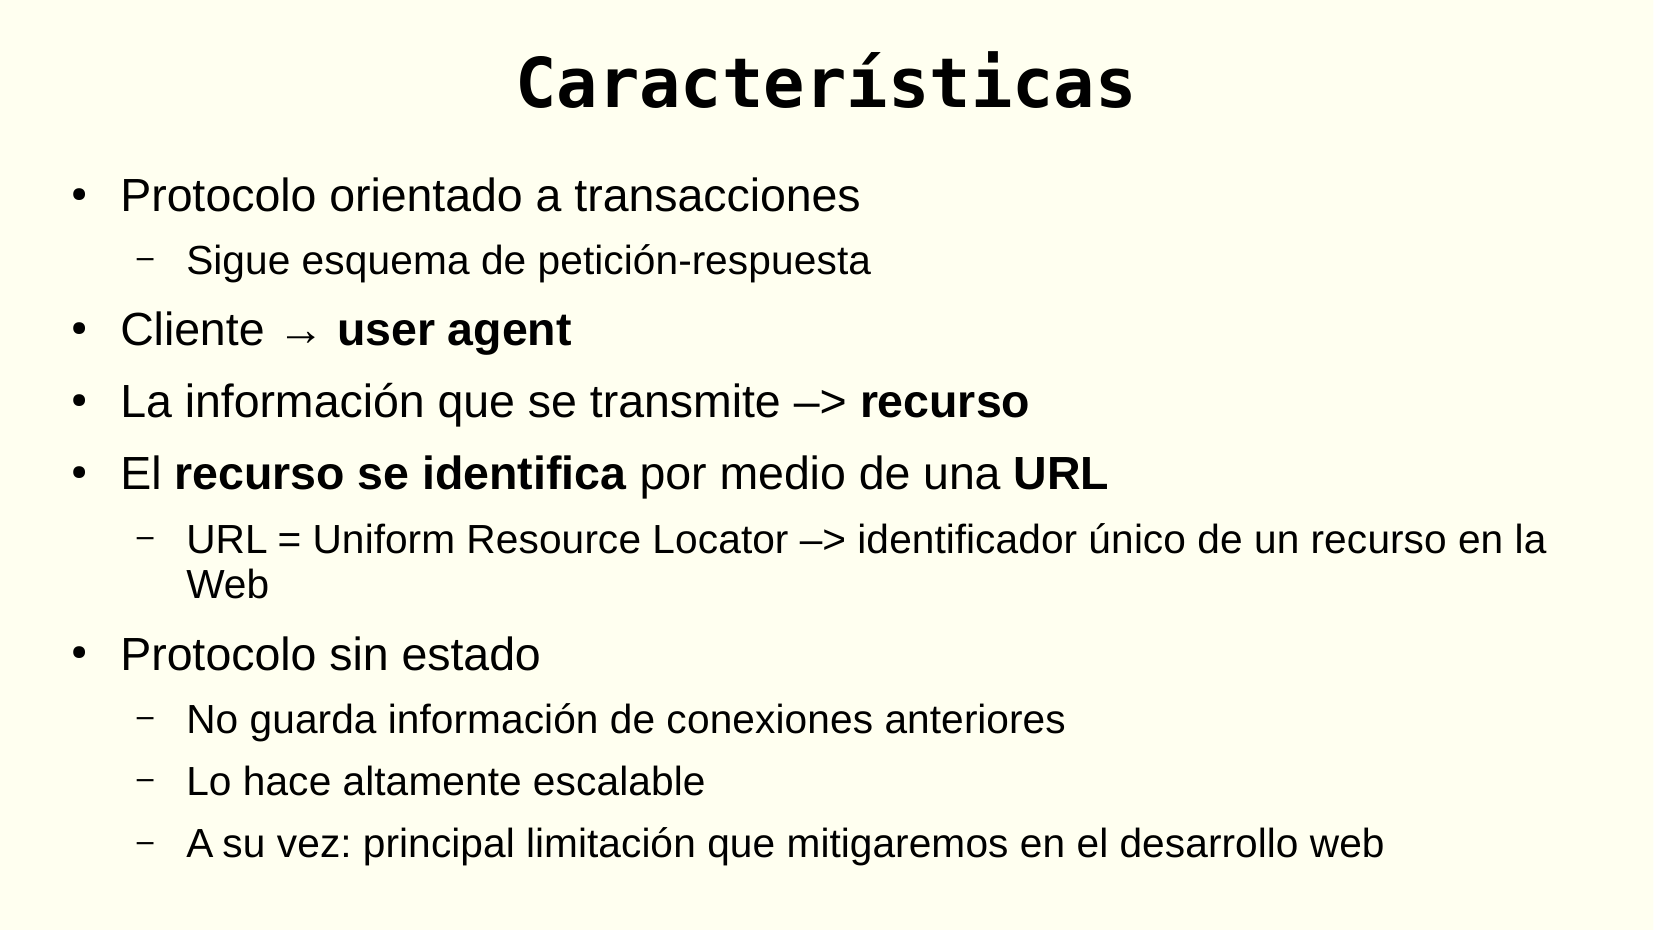

# Características
Protocolo orientado a transacciones
Sigue esquema de petición-respuesta
Cliente → user agent
La información que se transmite –> recurso
El recurso se identifica por medio de una URL
URL = Uniform Resource Locator –> identificador único de un recurso en la Web
Protocolo sin estado
No guarda información de conexiones anteriores
Lo hace altamente escalable
A su vez: principal limitación que mitigaremos en el desarrollo web